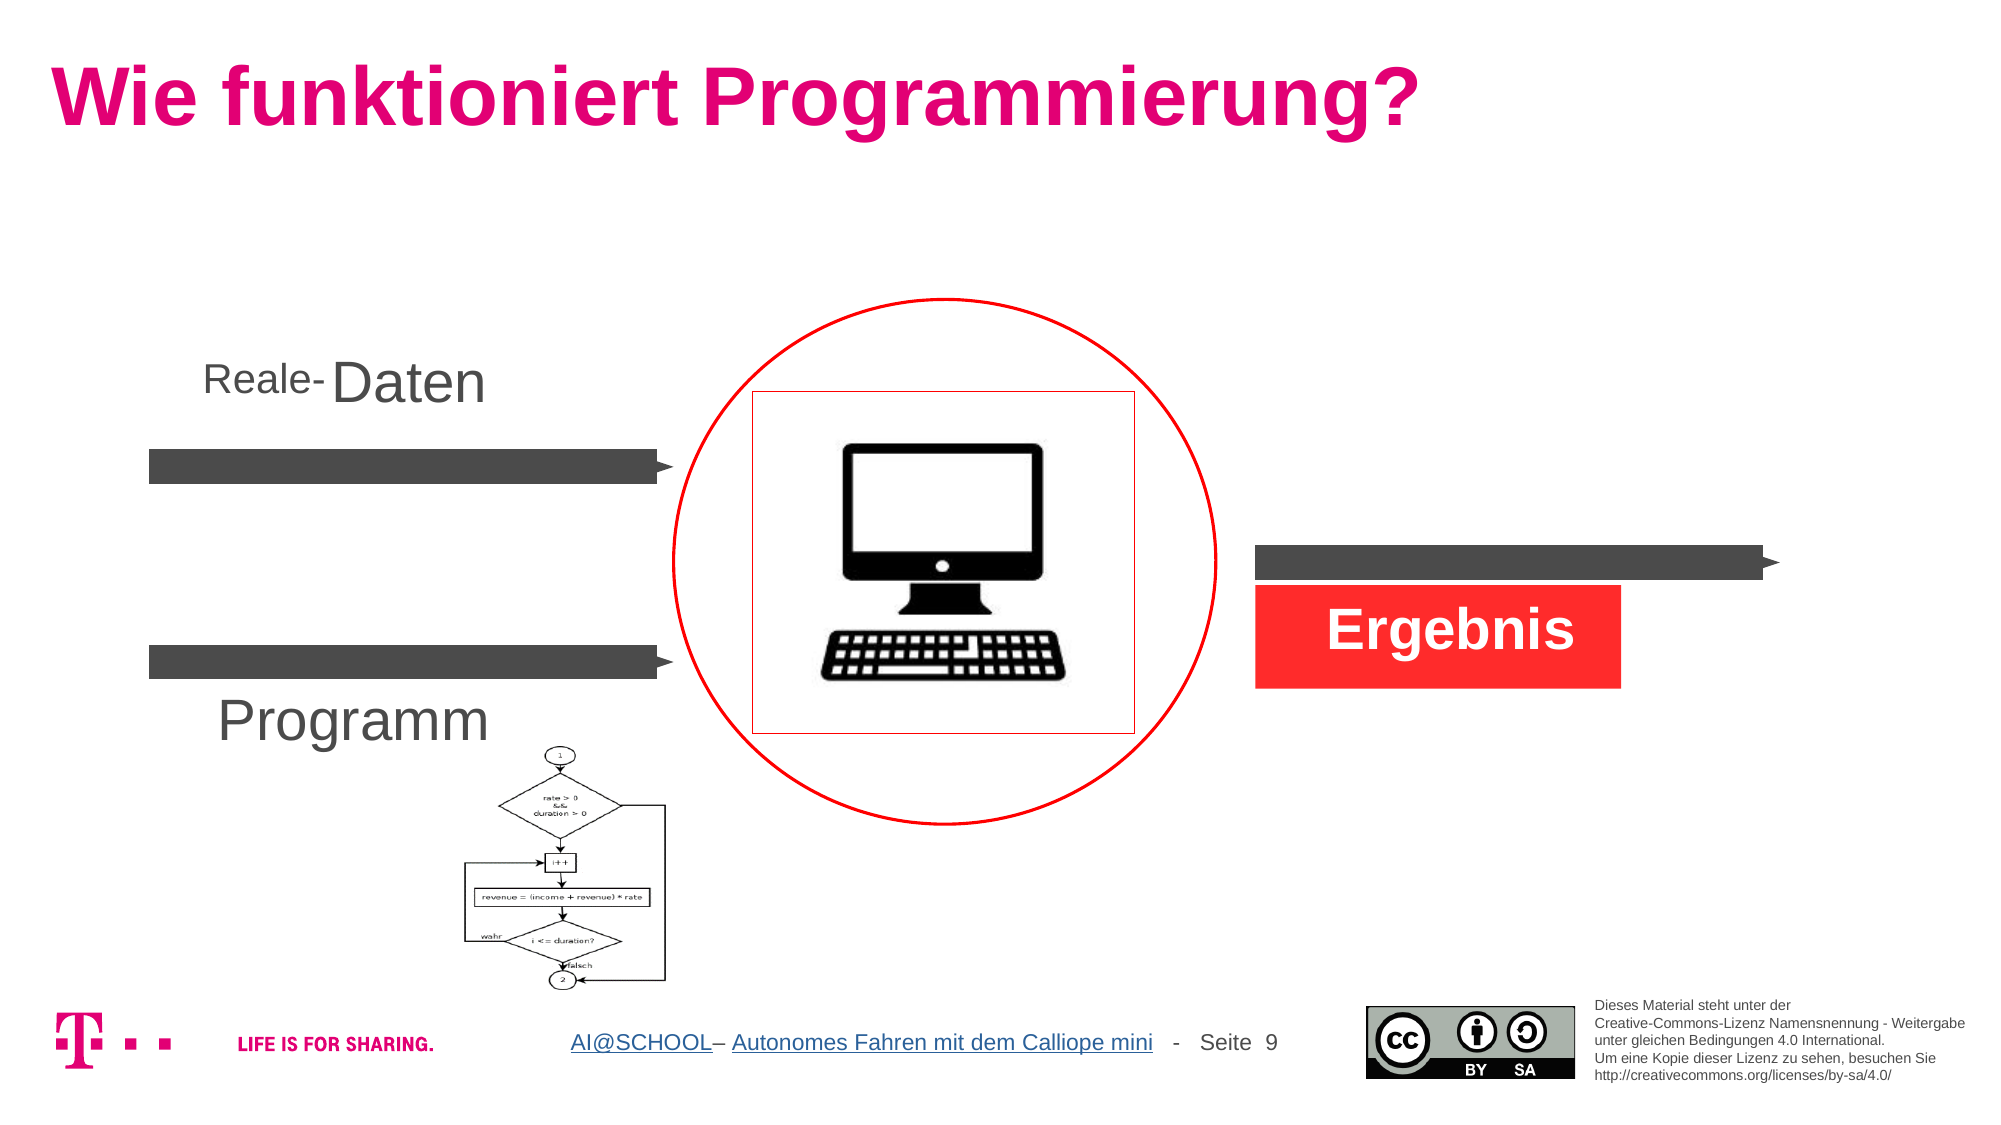

Wie funktioniert Programmierung?
Daten
Reale-
Ergebnis
Programm